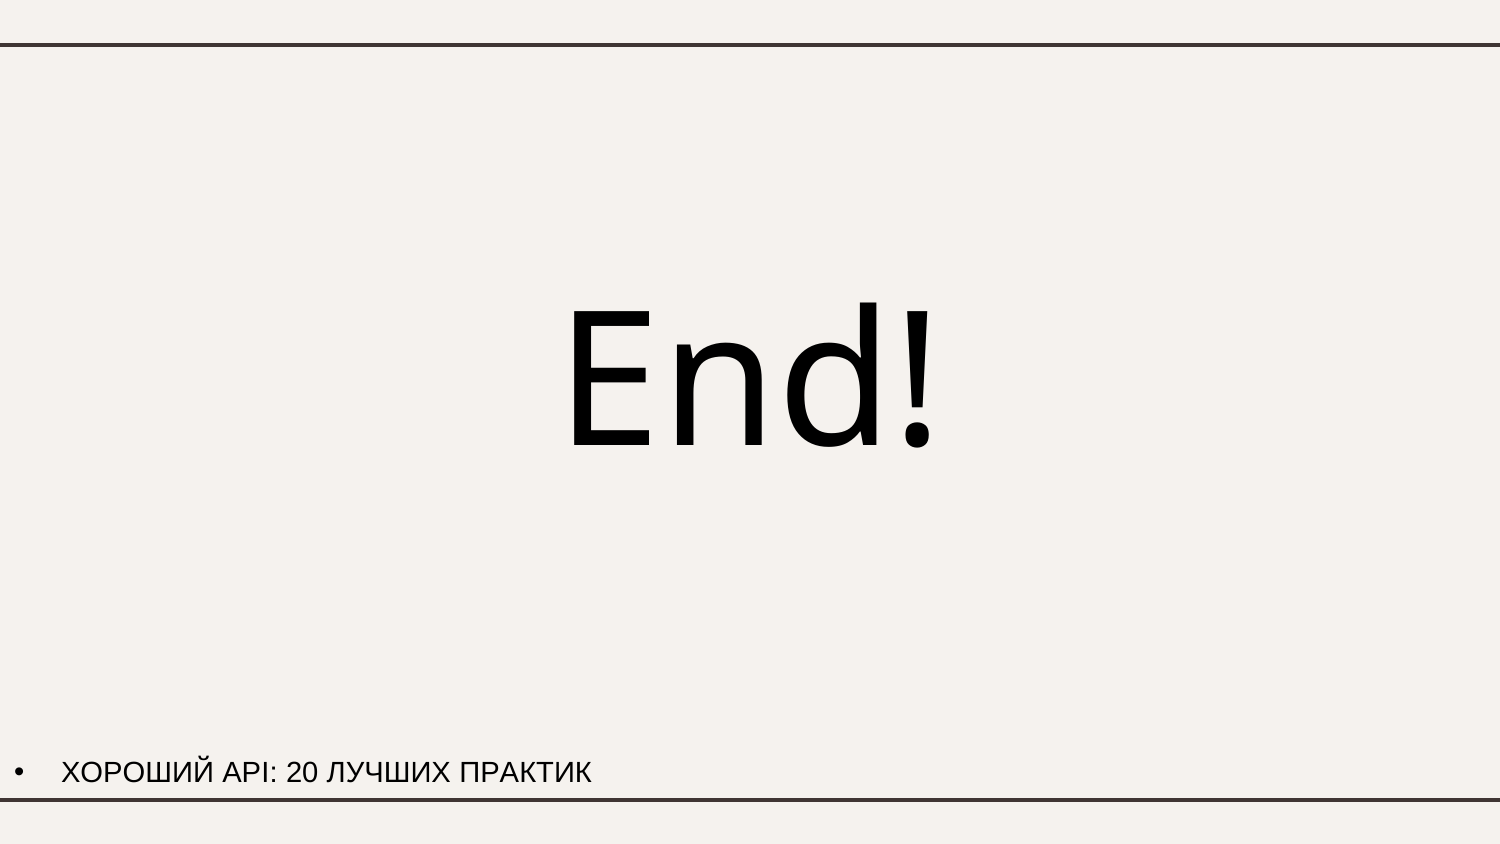

# End!
ХОРОШИЙ API: 20 ЛУЧШИХ ПРАКТИК